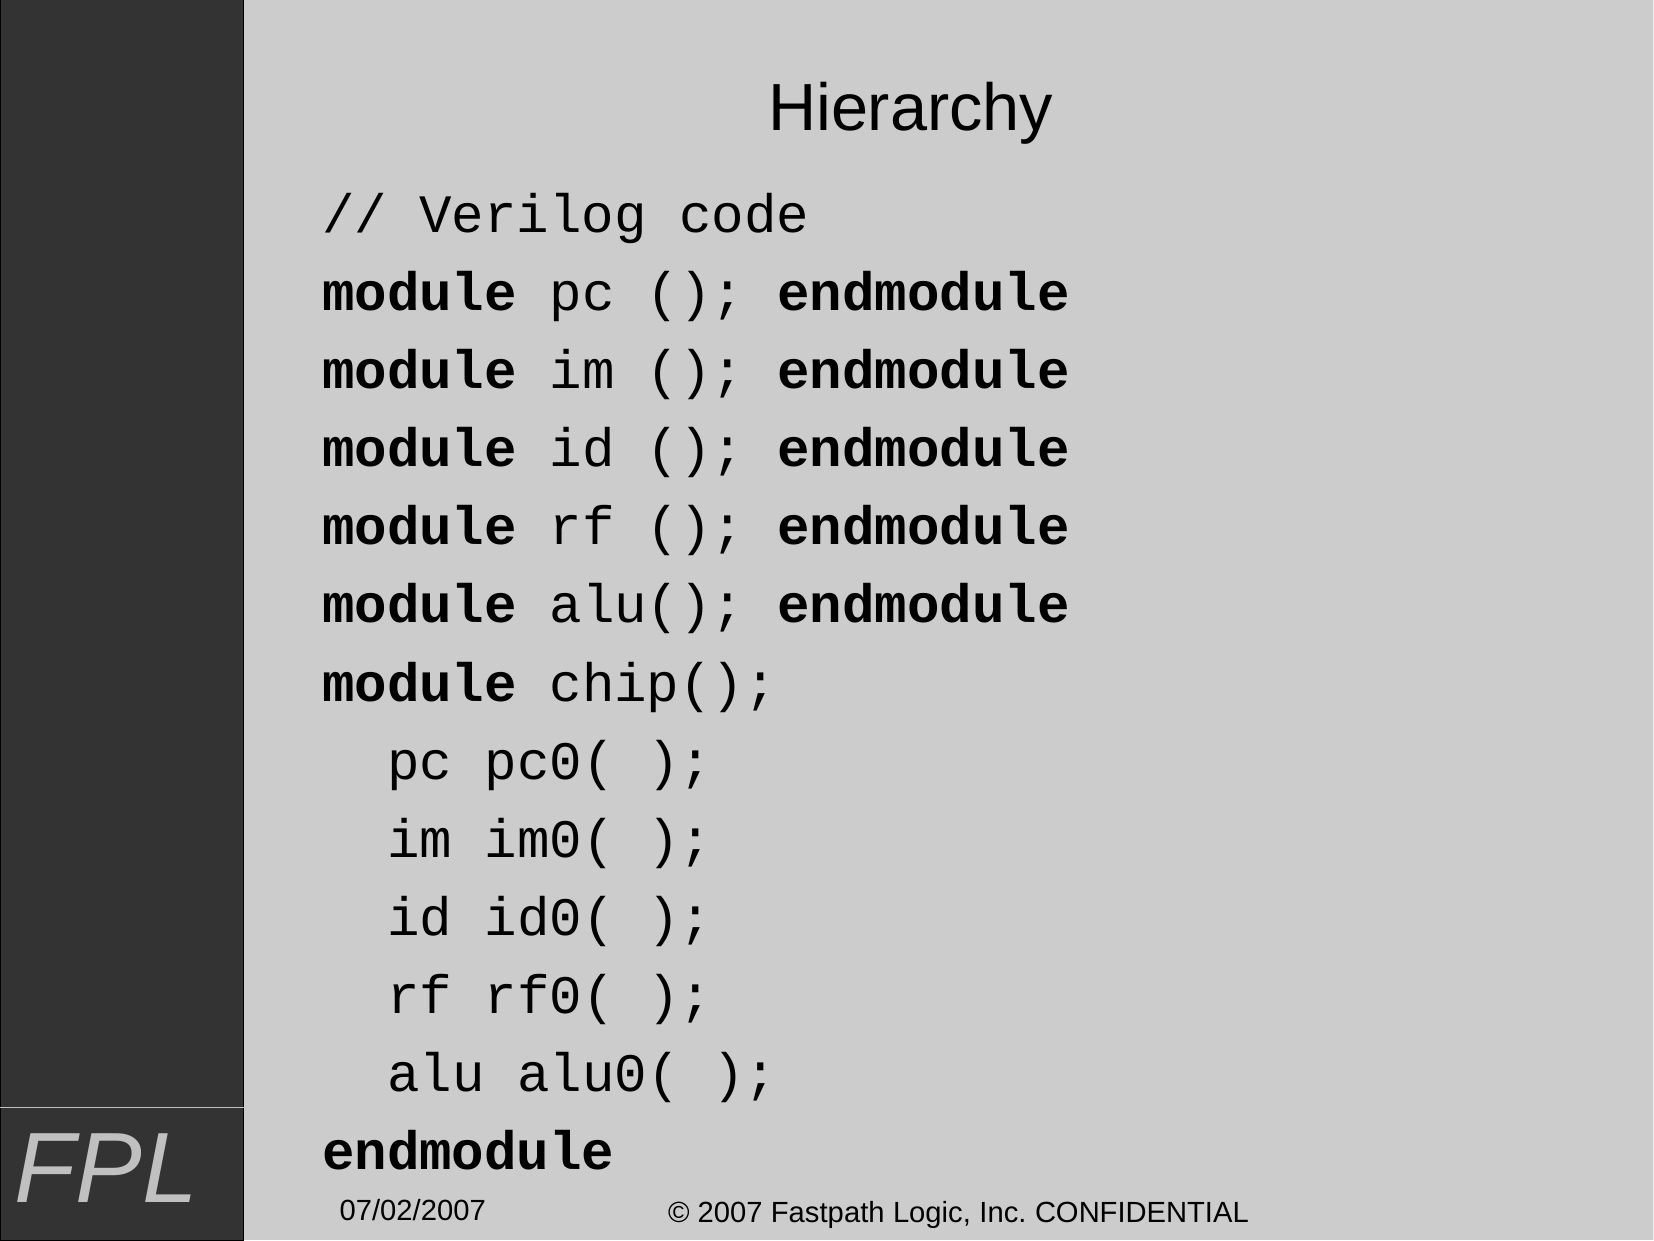

Hierarchy
# // Verilog code
module pc (); endmodule
module im (); endmodule
module id (); endmodule
module rf (); endmodule
module alu(); endmodule
module chip();
 pc pc0( );
 im im0( );
 id id0( );
 rf rf0( );
 alu alu0( );
endmodule
07/02/2007
© 2007 FASTPATH LOGIC INC.